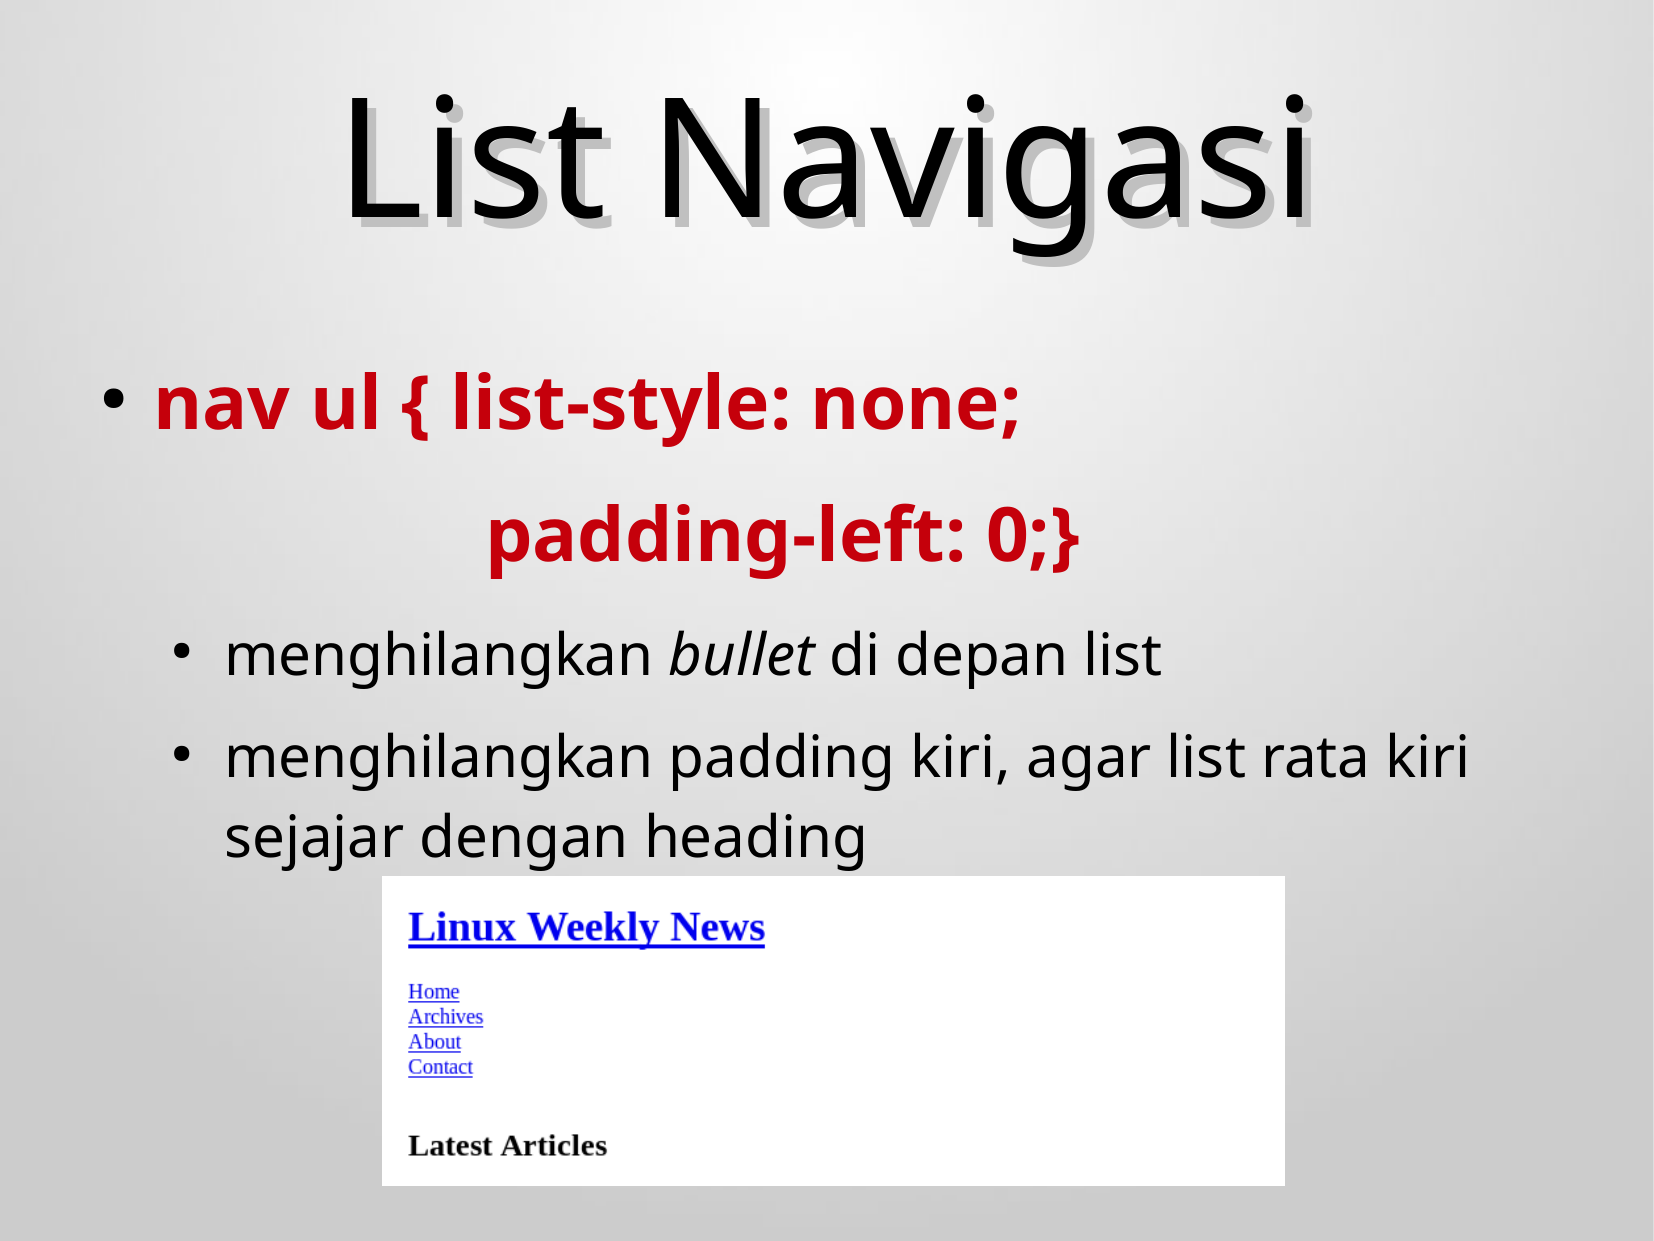

# List Navigasi
nav ul { list-style: none;
 padding-left: 0;}
menghilangkan bullet di depan list
menghilangkan padding kiri, agar list rata kiri sejajar dengan heading